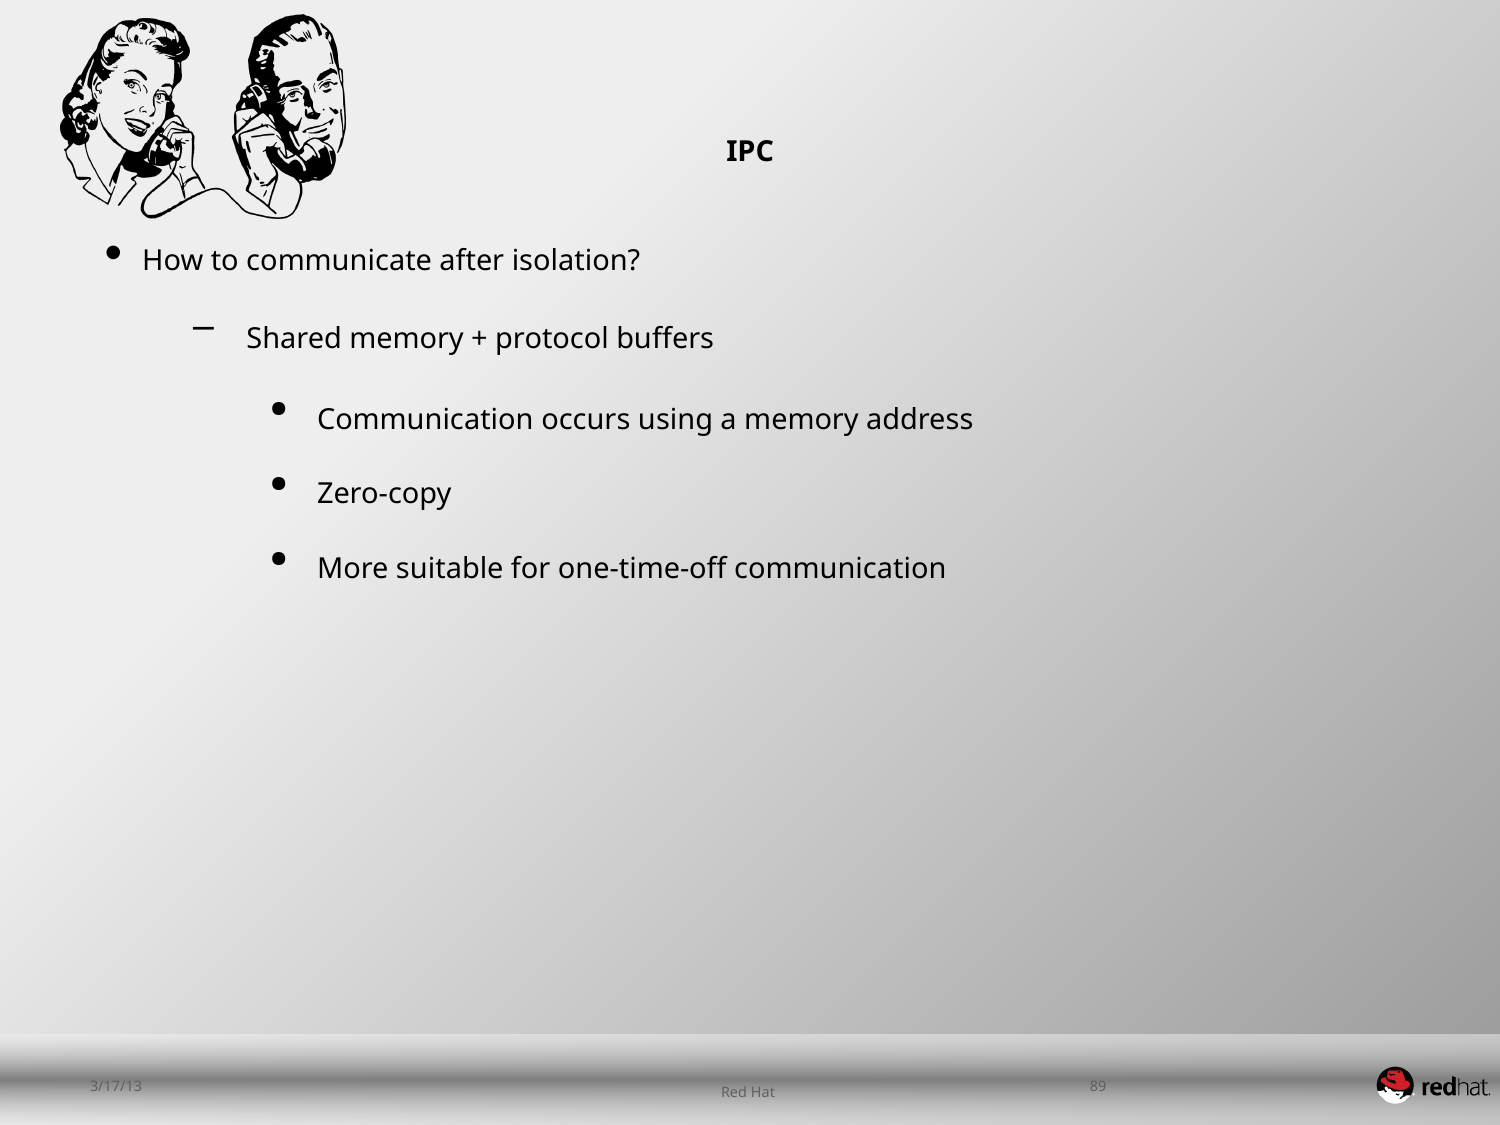

# IPC
How to communicate after isolation?
Shared memory + protocol buffers
Communication occurs using a memory address
Zero-copy
More suitable for one-time-off communication
3/17/13
Red Hat